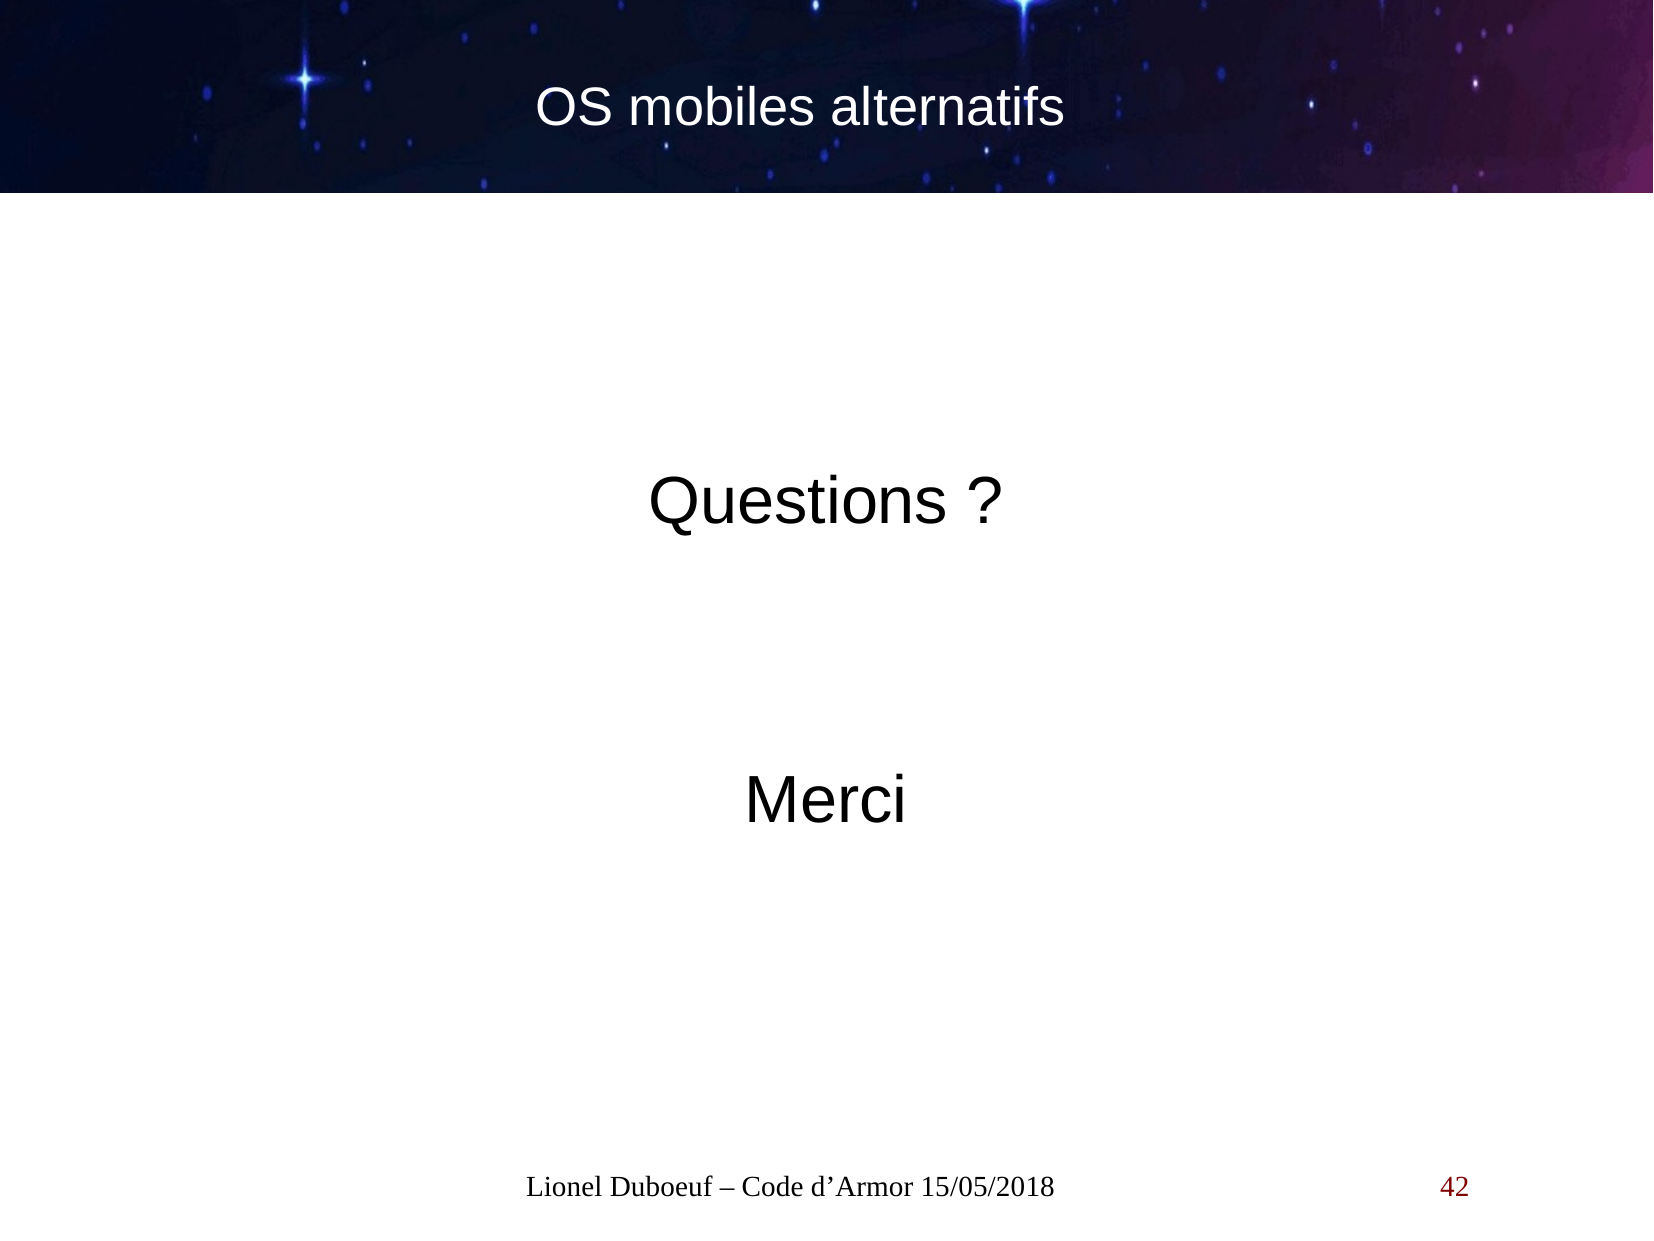

# OS mobiles alternatifs
Questions ?
Merci
42